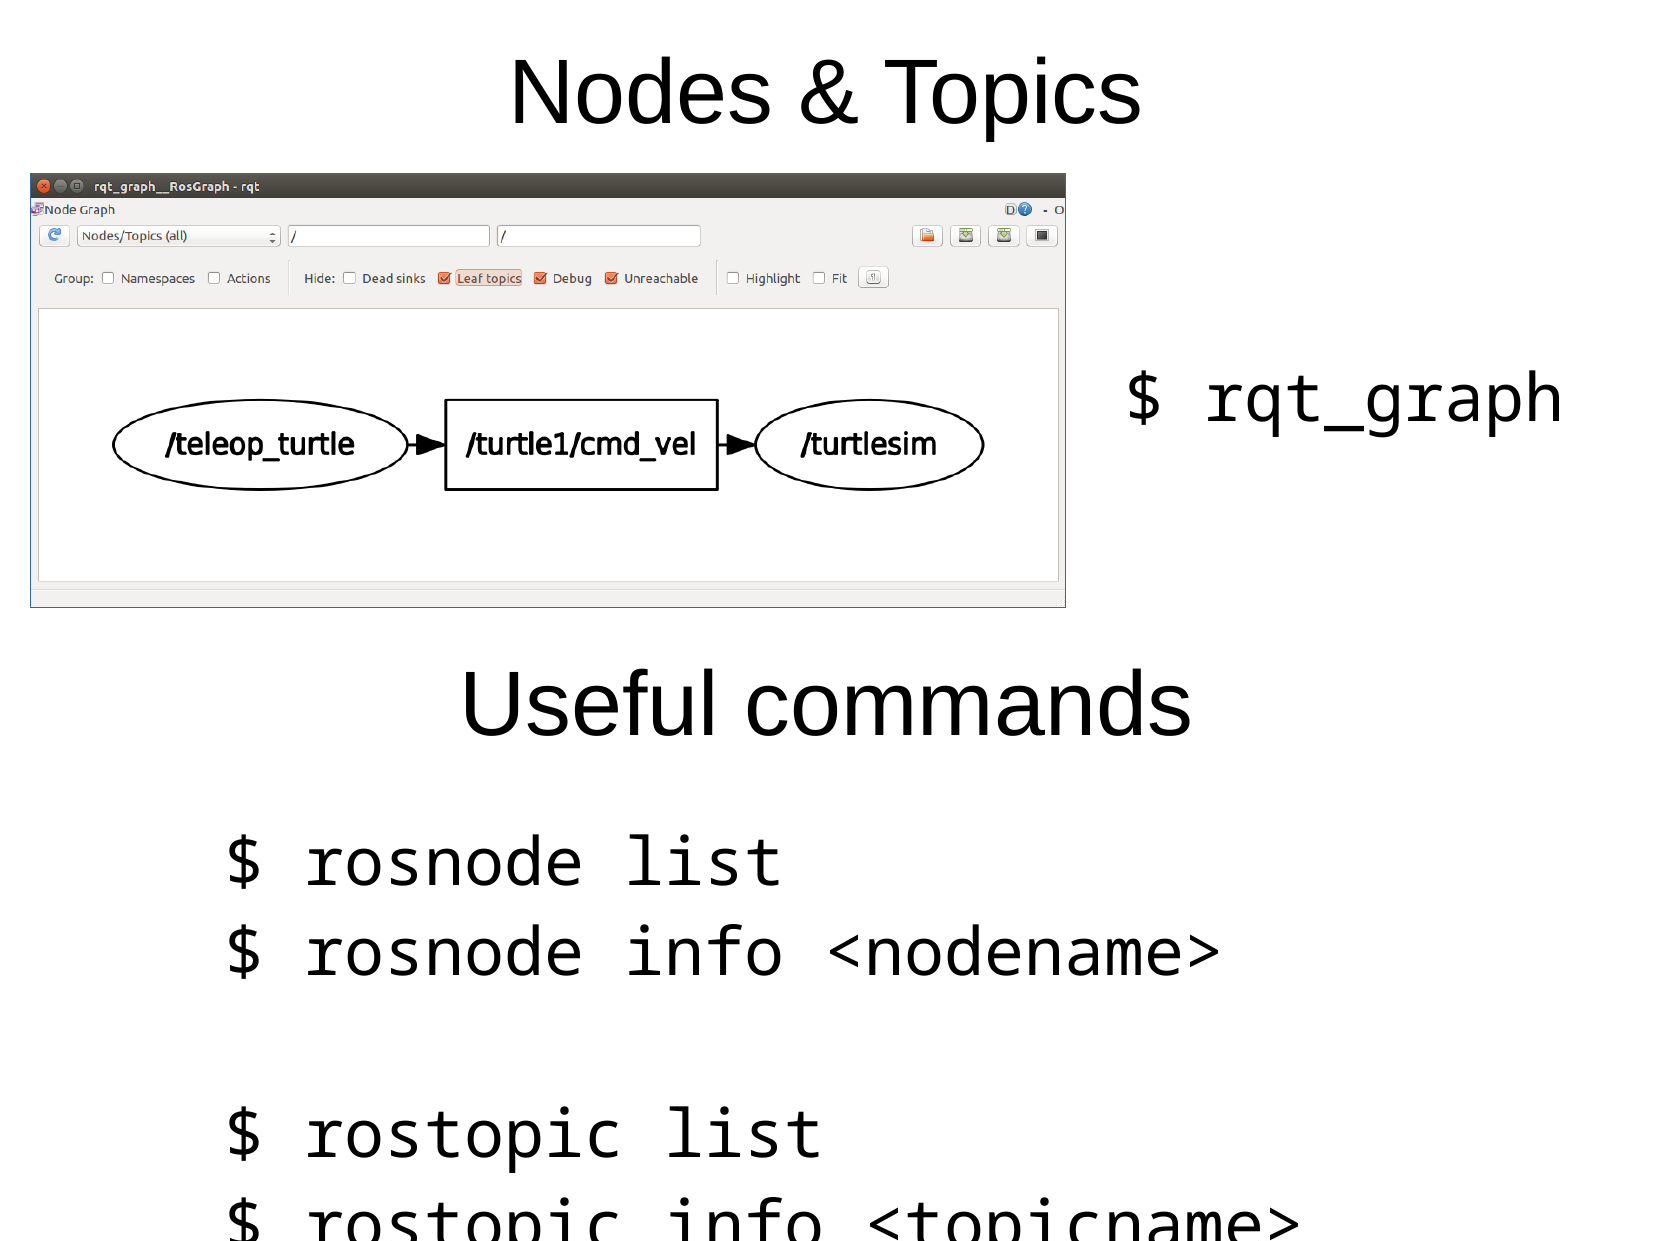

# Nodes & Topics
$ rqt_graph
Useful commands
$ rosnode list
$ rosnode info <nodename>
$ rostopic list
$ rostopic info <topicname>